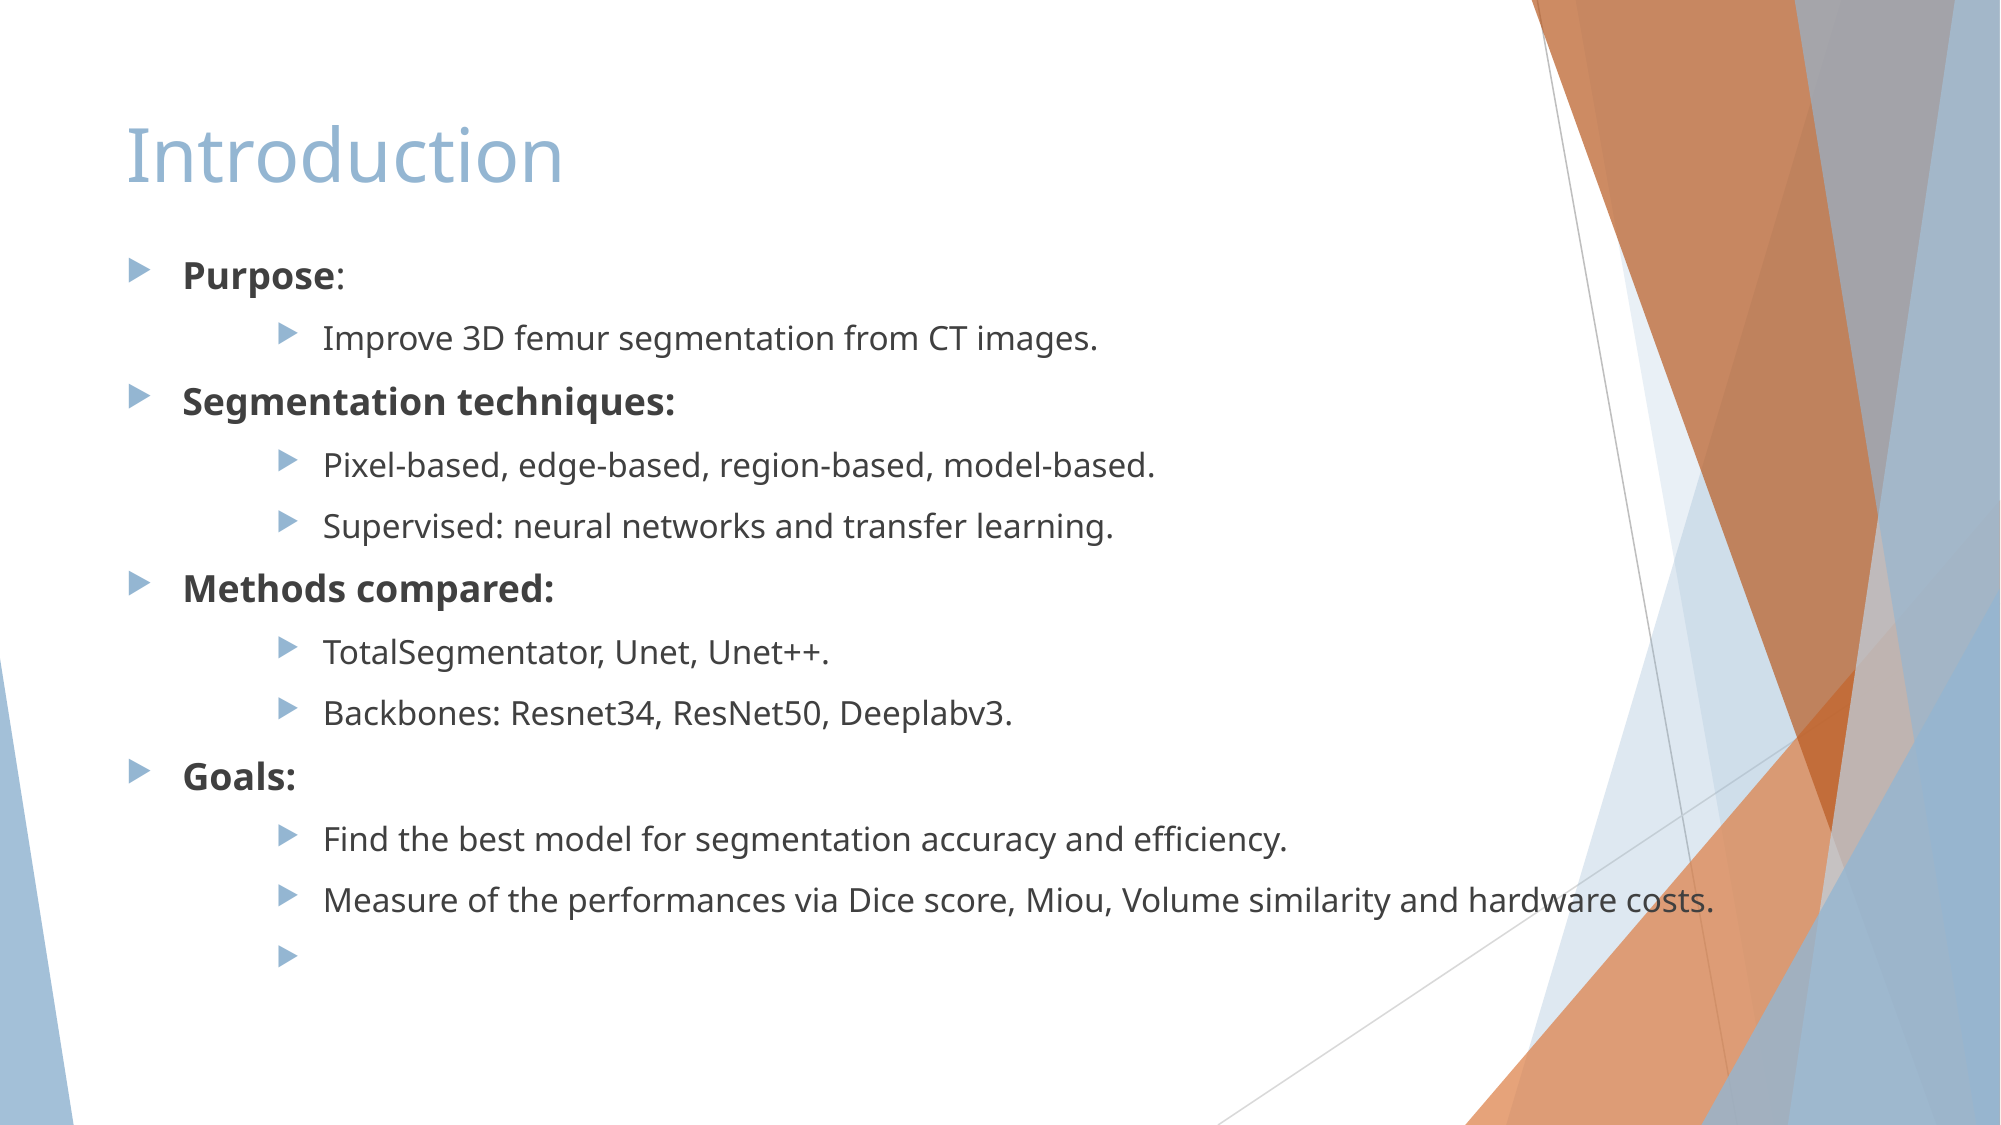

# Introduction
Purpose:
Improve 3D femur segmentation from CT images.
Segmentation techniques:
Pixel-based, edge-based, region-based, model-based.
Supervised: neural networks and transfer learning.
Methods compared:
TotalSegmentator, Unet, Unet++.
Backbones: Resnet34, ResNet50, Deeplabv3.
Goals:
Find the best model for segmentation accuracy and efficiency.
Measure of the performances via Dice score, Miou, Volume similarity and hardware costs.